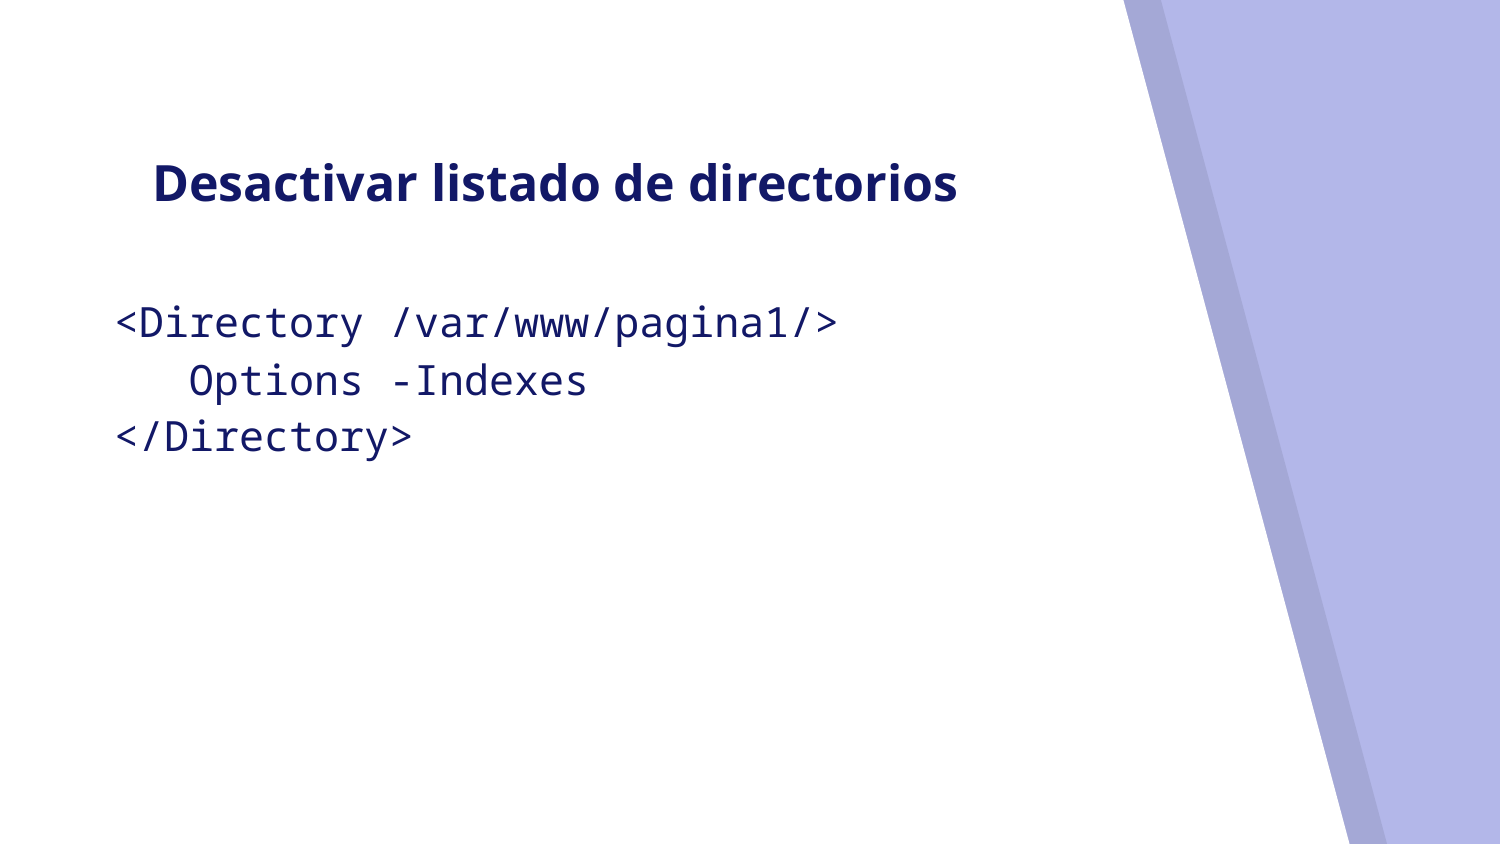

# Desactivar listado de directorios
<Directory /var/www/pagina1/>
	Options -Indexes
</Directory>